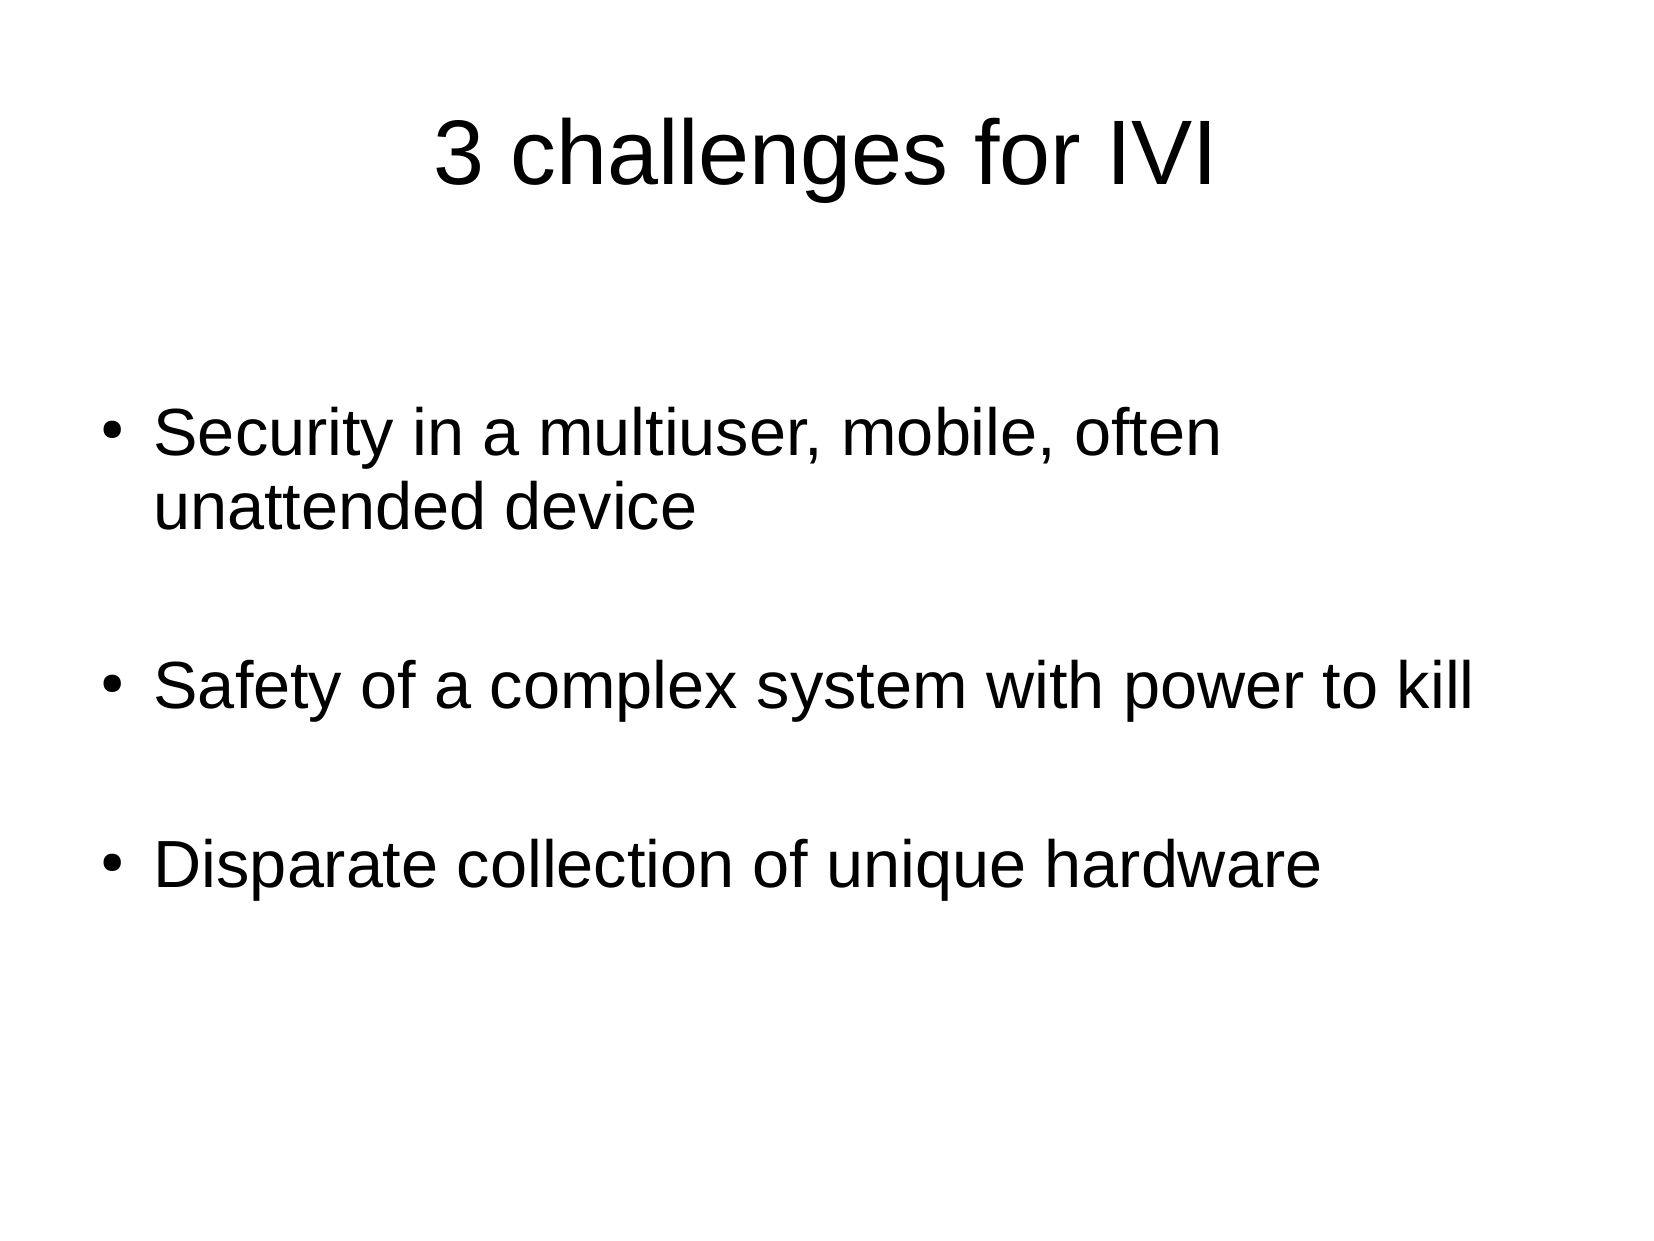

# 3 challenges for IVI
Security in a multiuser, mobile, often unattended device
Safety of a complex system with power to kill
Disparate collection of unique hardware